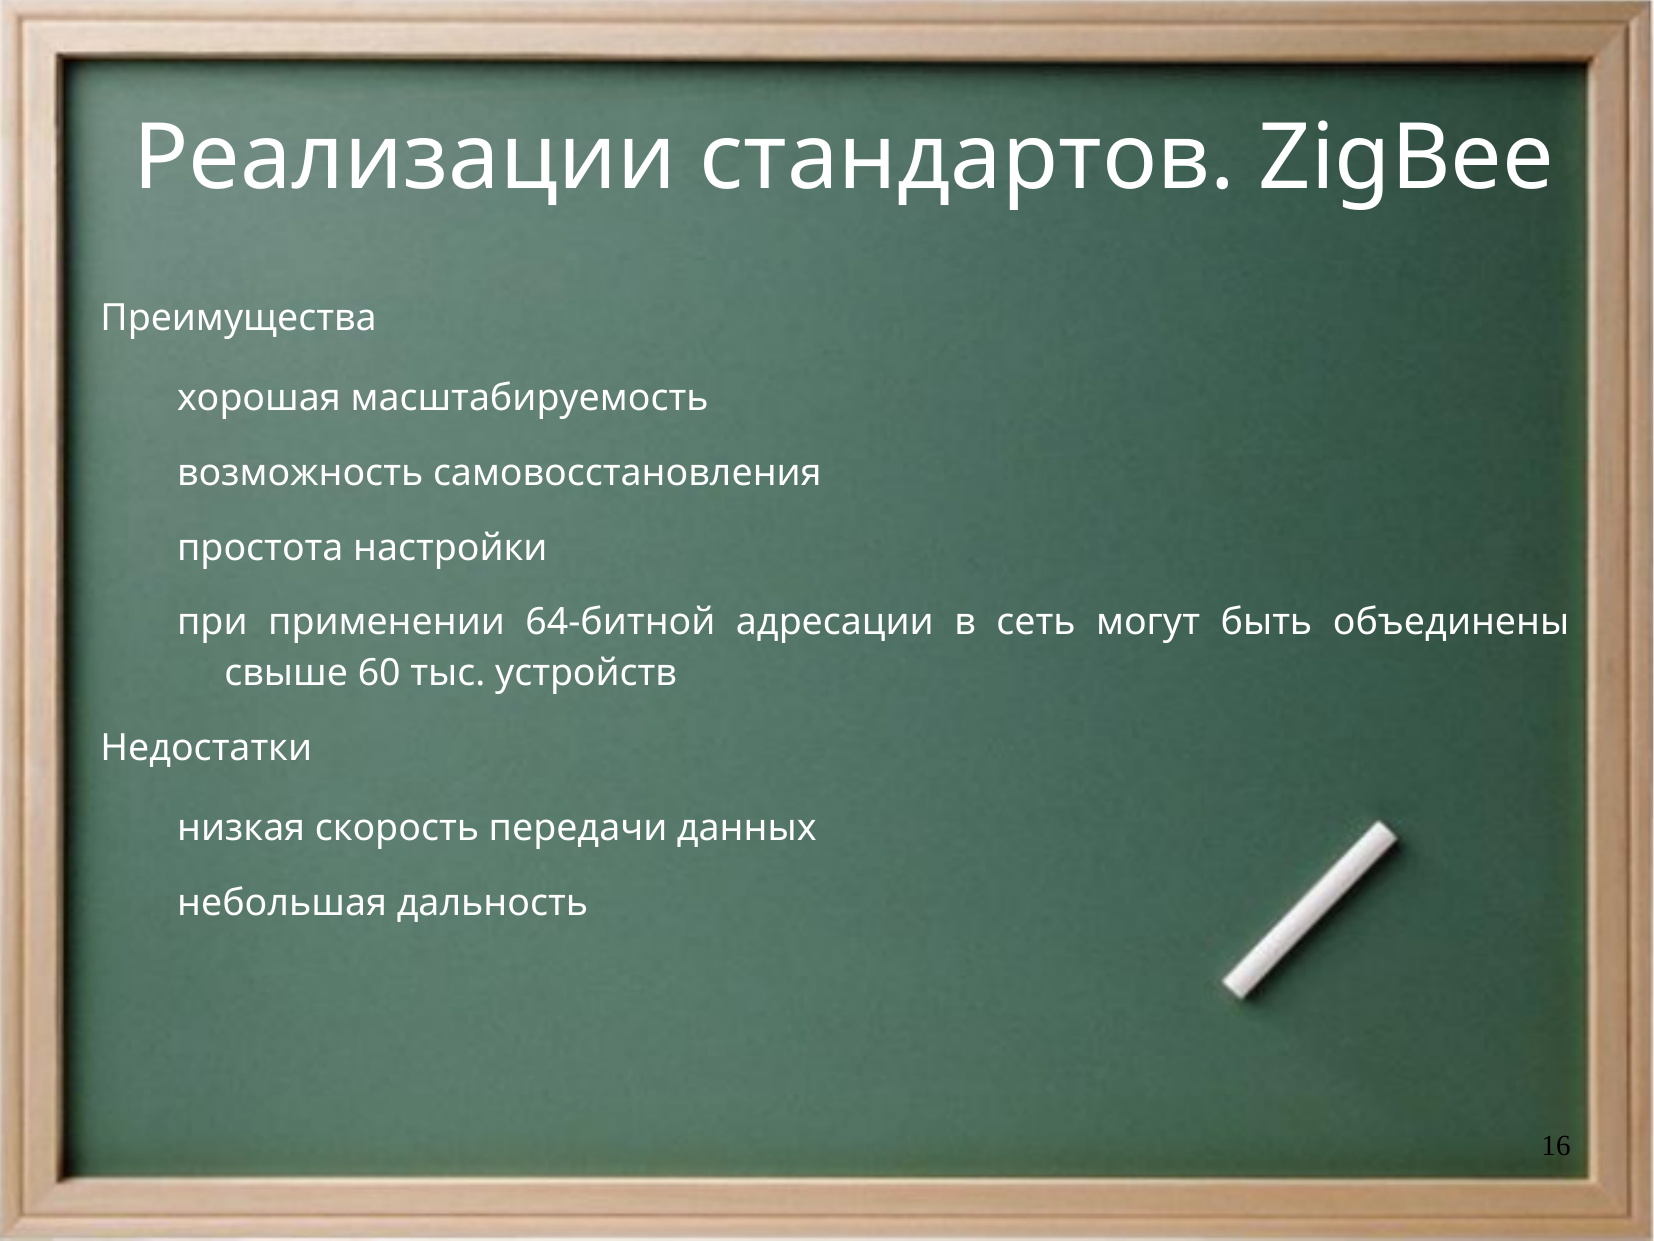

# Реализации стандартов. ZigBee
Преимущества
хорошая масштабируемость
возможность самовосстановления
простота настройки
при применении 64-битной адресации в сеть могут быть объединены свыше 60 тыс. устройств
Недостатки
низкая скорость передачи данных
небольшая дальность
16